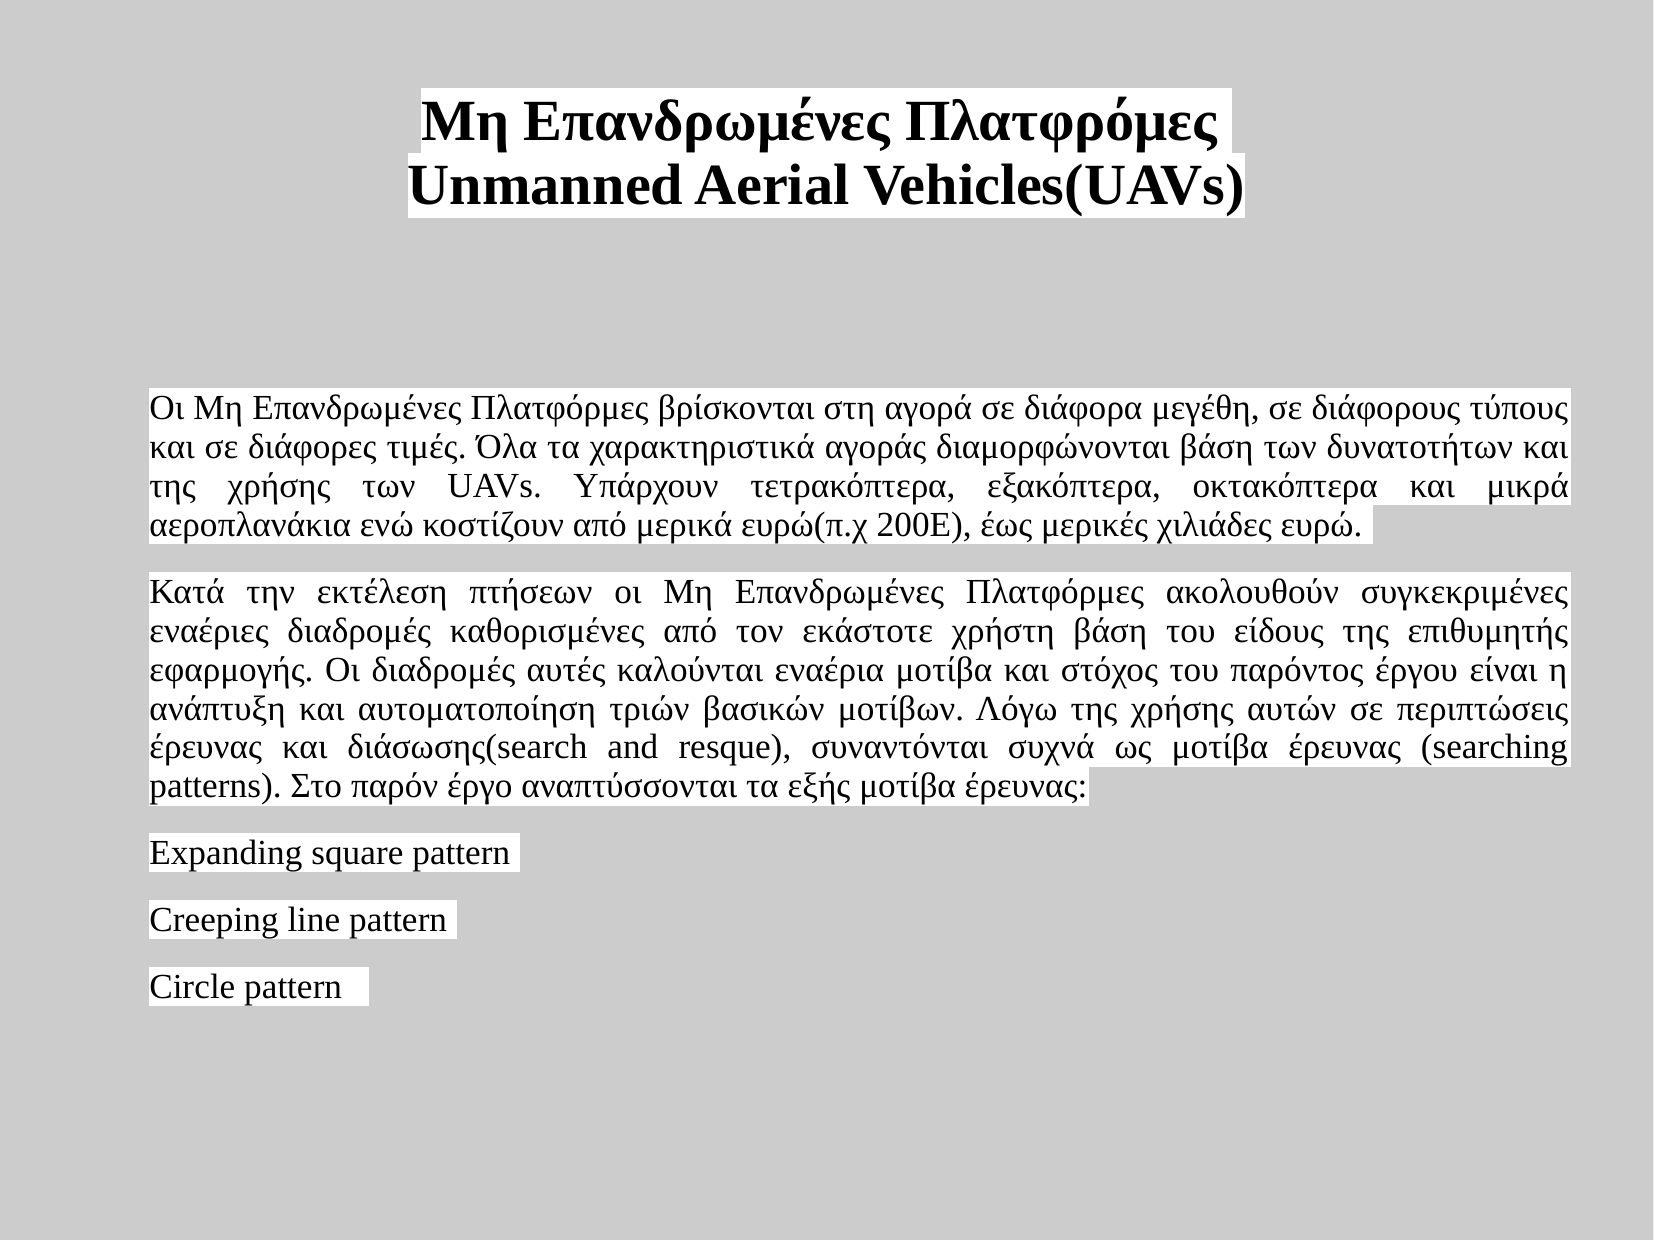

# Μη Επανδρωμένες Πλατφρόμες Unmanned Aerial Vehicles(UAVs)
Οι Μη Επανδρωμένες Πλατφόρμες βρίσκονται στη αγορά σε διάφορα μεγέθη, σε διάφορους τύπους και σε διάφορες τιμές. Όλα τα χαρακτηριστικά αγοράς διαμορφώνονται βάση των δυνατοτήτων και της χρήσης των UAVs. Υπάρχουν τετρακόπτερα, εξακόπτερα, οκτακόπτερα και μικρά αεροπλανάκια ενώ κοστίζουν από μερικά ευρώ(π.χ 200Ε), έως μερικές χιλιάδες ευρώ.
Κατά την εκτέλεση πτήσεων οι Μη Επανδρωμένες Πλατφόρμες ακολουθούν συγκεκριμένες εναέριες διαδρομές καθορισμένες από τον εκάστοτε χρήστη βάση του είδους της επιθυμητής εφαρμογής. Οι διαδρομές αυτές καλούνται εναέρια μοτίβα και στόχος του παρόντος έργου είναι η ανάπτυξη και αυτοματοποίηση τριών βασικών μοτίβων. Λόγω της χρήσης αυτών σε περιπτώσεις έρευνας και διάσωσης(search and resque), συναντόνται συχνά ως μοτίβα έρευνας (searching patterns). Στο παρόν έργο αναπτύσσονται τα εξής μοτίβα έρευνας:
Expanding square pattern
Creeping line pattern
Circle pattern